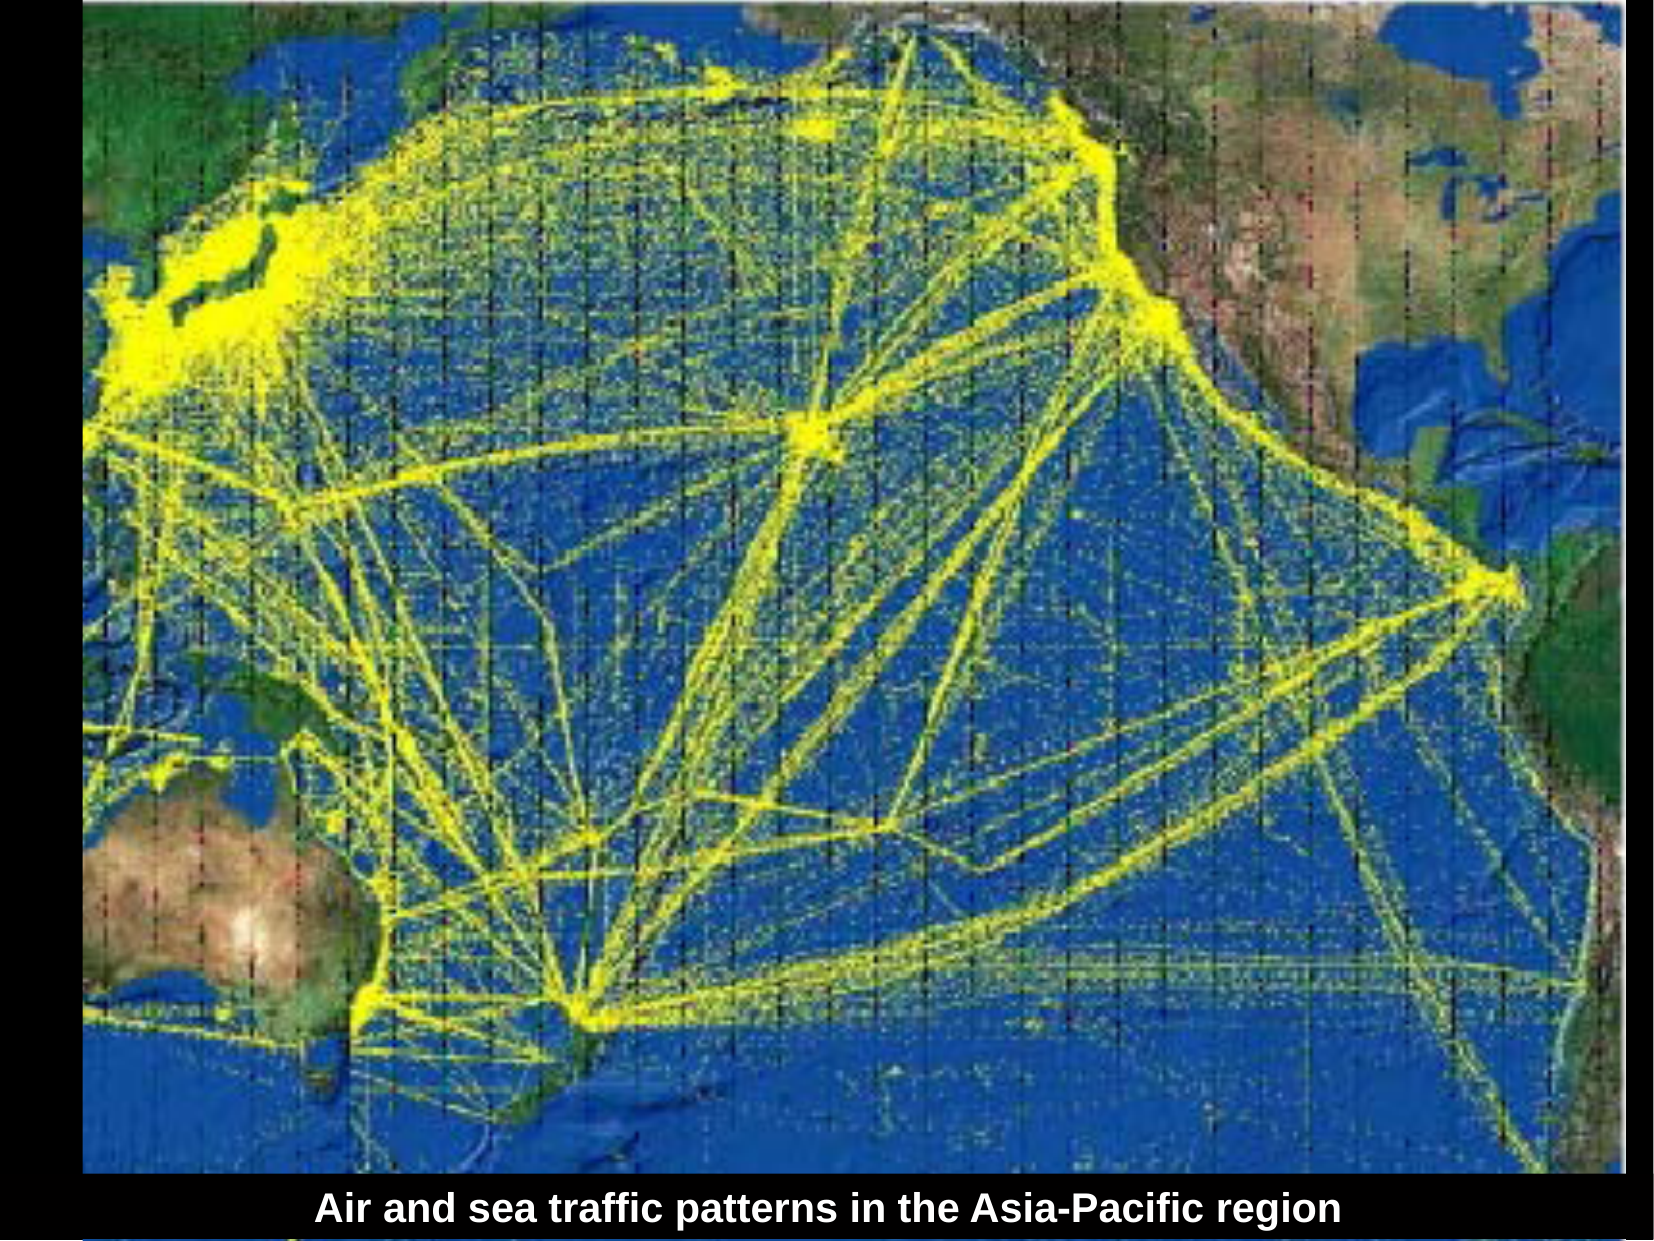

Air and sea traffic patterns in the Asia-Pacific region